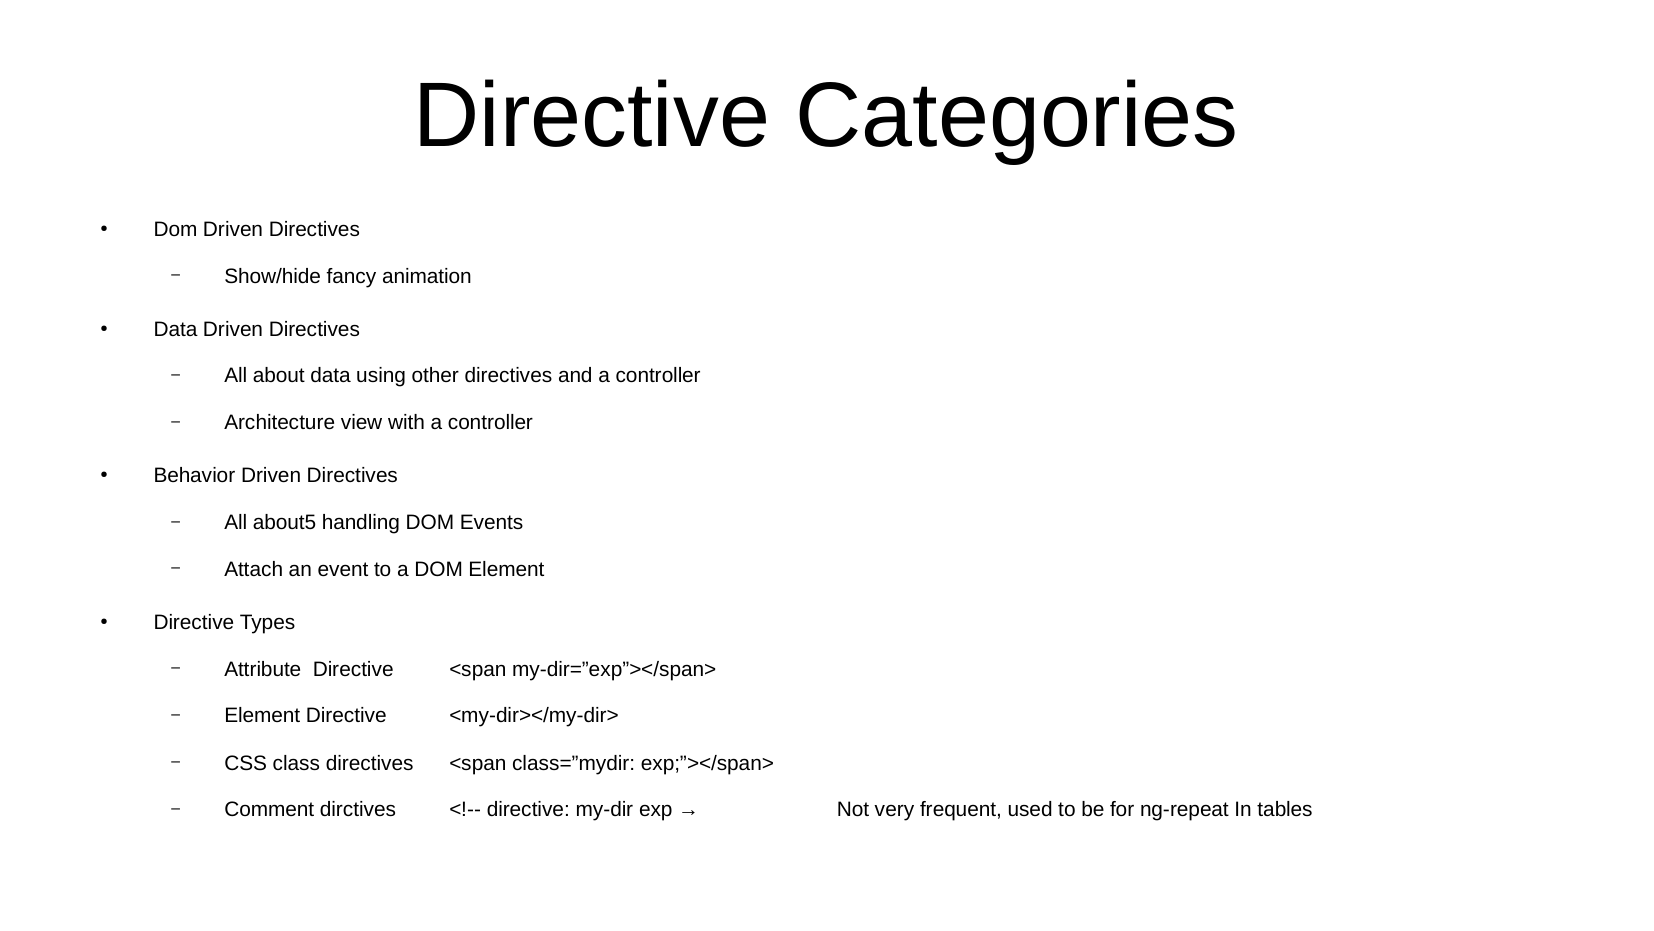

# Directive Categories
Dom Driven Directives
Show/hide fancy animation
Data Driven Directives
All about data using other directives and a controller
Architecture view with a controller
Behavior Driven Directives
All about5 handling DOM Events
Attach an event to a DOM Element
Directive Types
Attribute Directive 	<span my-dir=”exp”></span>
Element Directive	<my-dir></my-dir>
CSS class directives	<span class=”mydir: exp;”></span>
Comment dirctives	<!-- directive: my-dir exp → Not very frequent, used to be for ng-repeat In tables